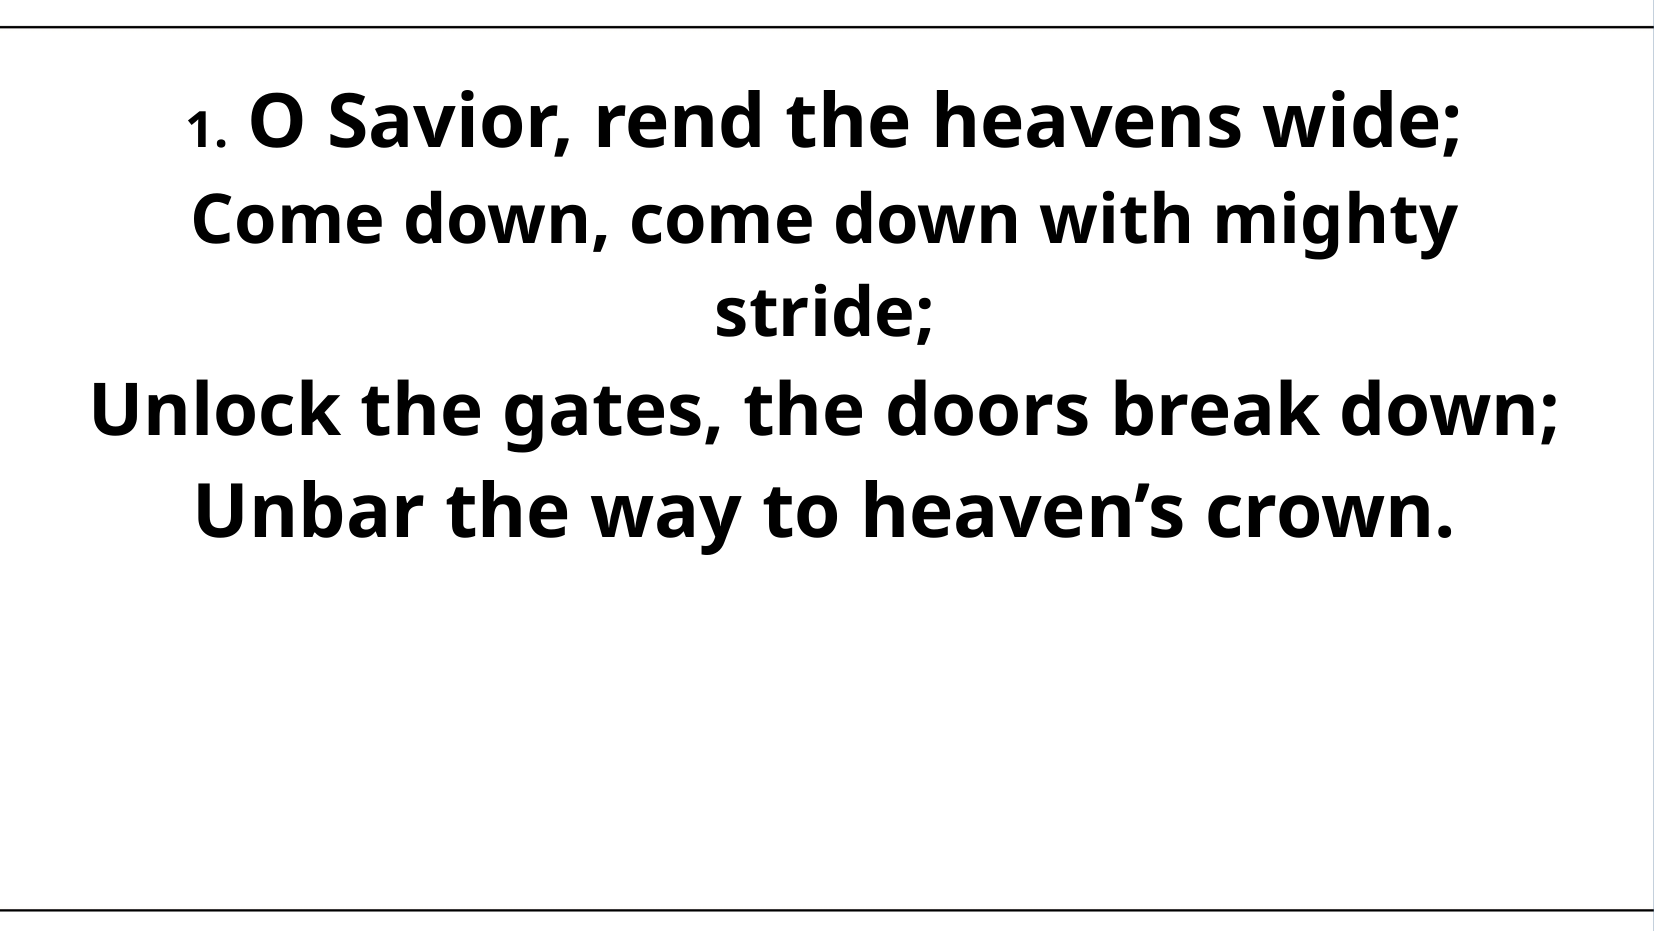

1. O Savior, rend the heavens wide;
Come down, come down with mighty stride;
Unlock the gates, the doors break down;
Unbar the way to heaven’s crown.